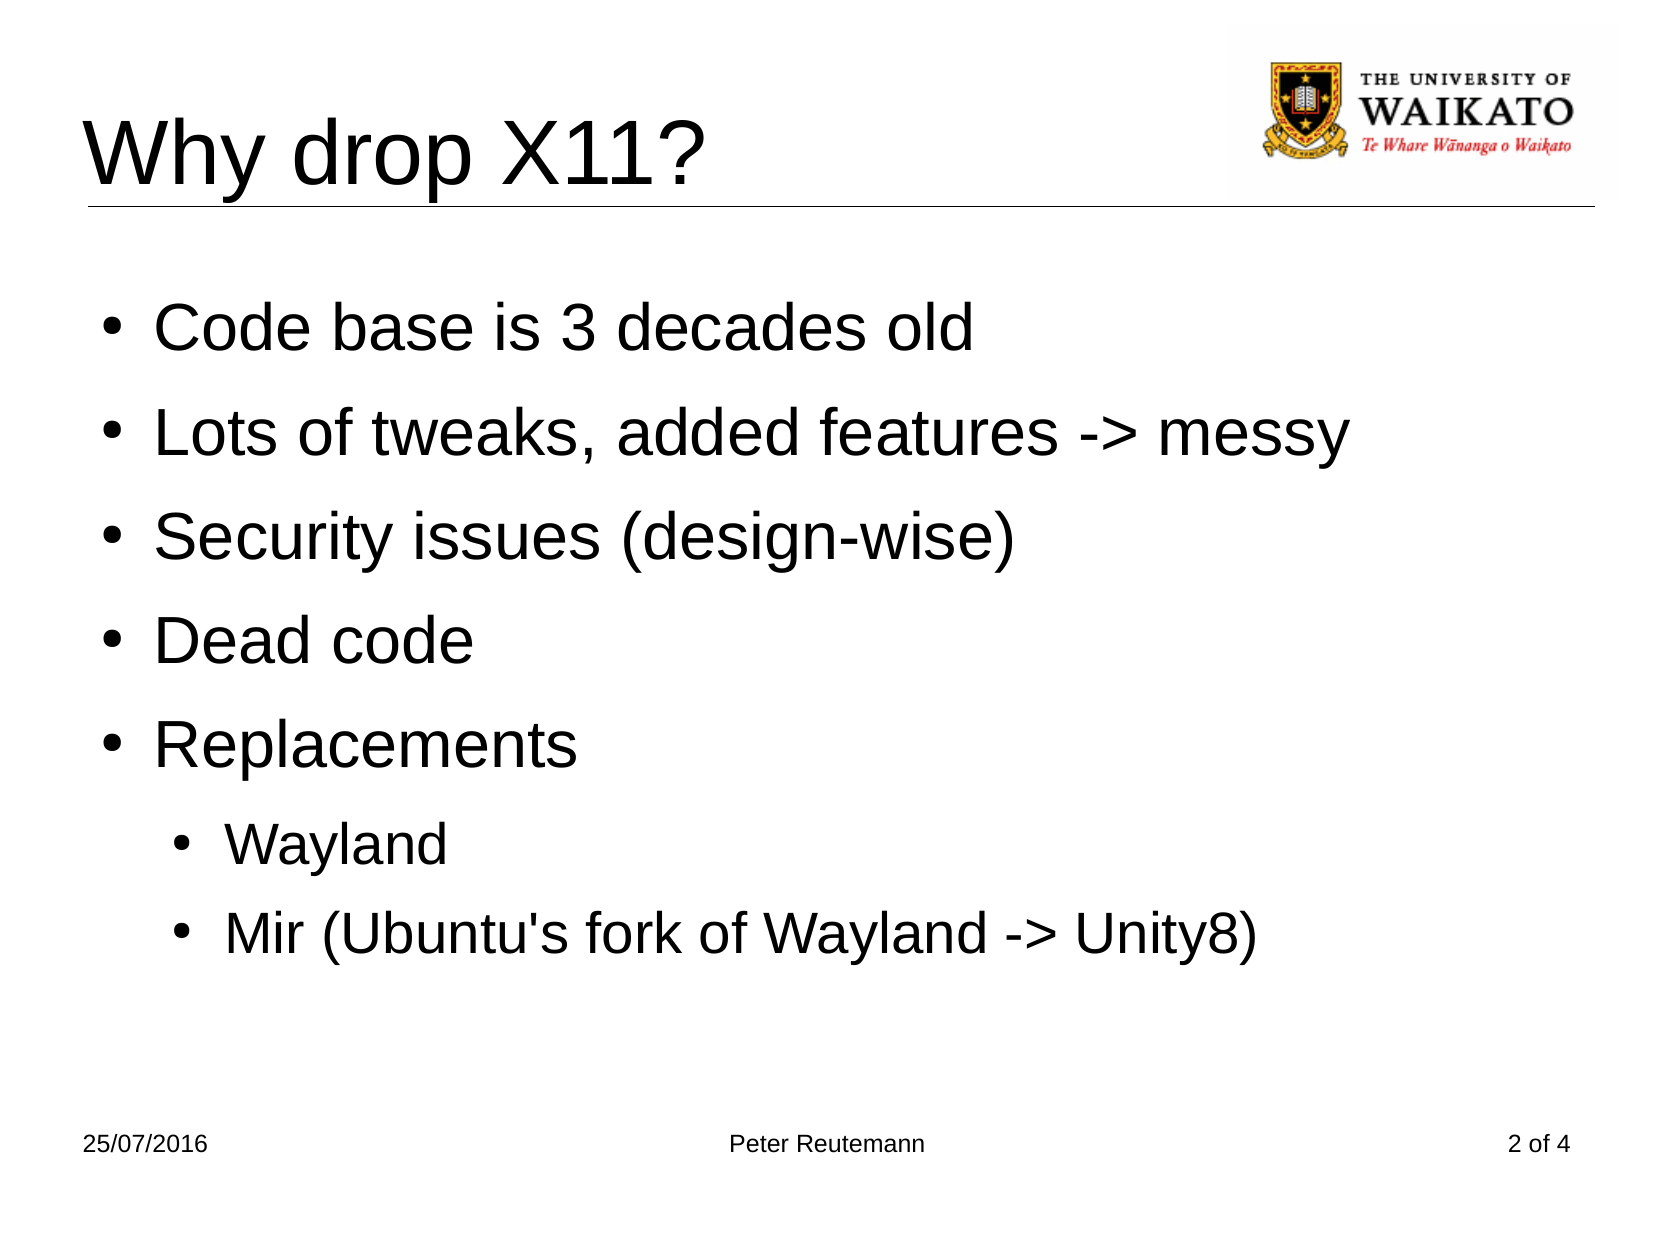

# Why drop X11?
Code base is 3 decades old
Lots of tweaks, added features -> messy
Security issues (design-wise)
Dead code
Replacements
Wayland
Mir (Ubuntu's fork of Wayland -> Unity8)
25/07/2016
Peter Reutemann
2